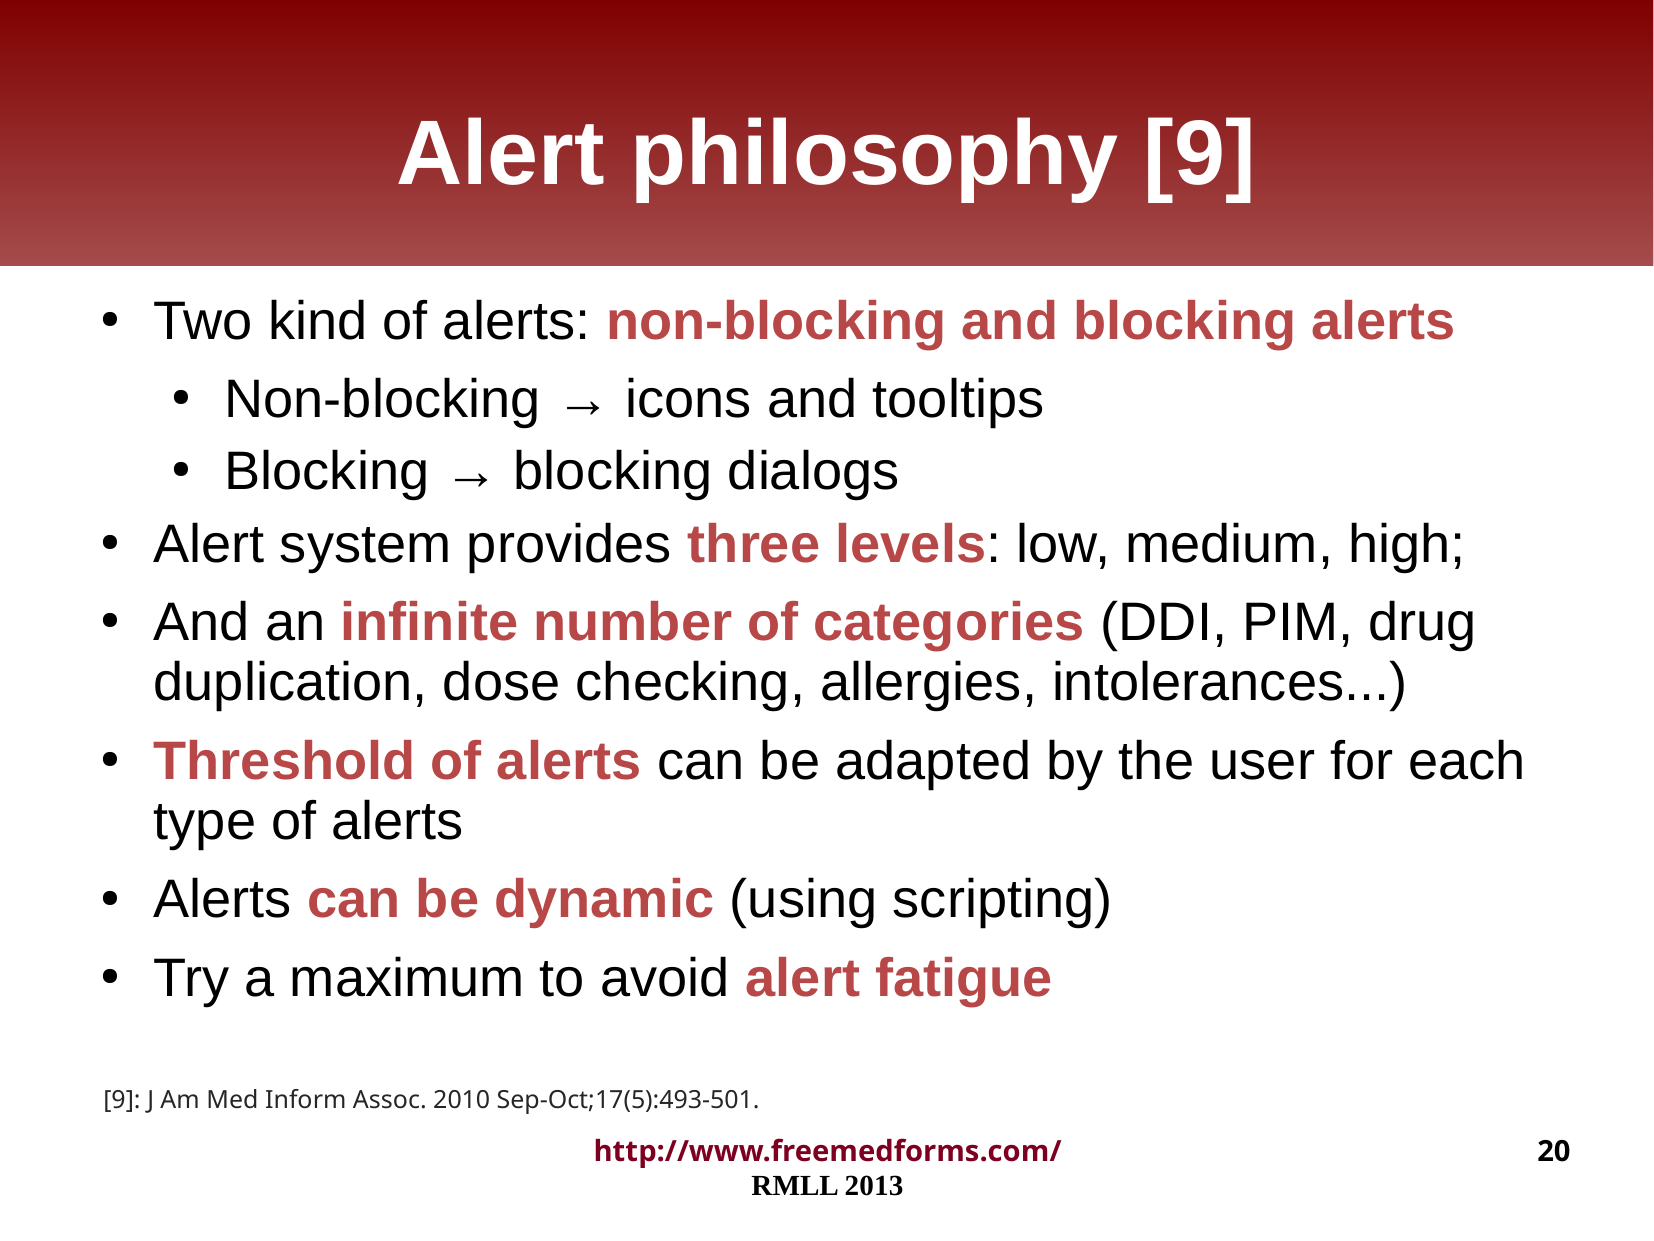

# Alert philosophy [9]
Two kind of alerts: non-blocking and blocking alerts
Non-blocking → icons and tooltips
Blocking → blocking dialogs
Alert system provides three levels: low, medium, high;
And an infinite number of categories (DDI, PIM, drug duplication, dose checking, allergies, intolerances...)
Threshold of alerts can be adapted by the user for each type of alerts
Alerts can be dynamic (using scripting)
Try a maximum to avoid alert fatigue
[9]: J Am Med Inform Assoc. 2010 Sep-Oct;17(5):493-501.
20